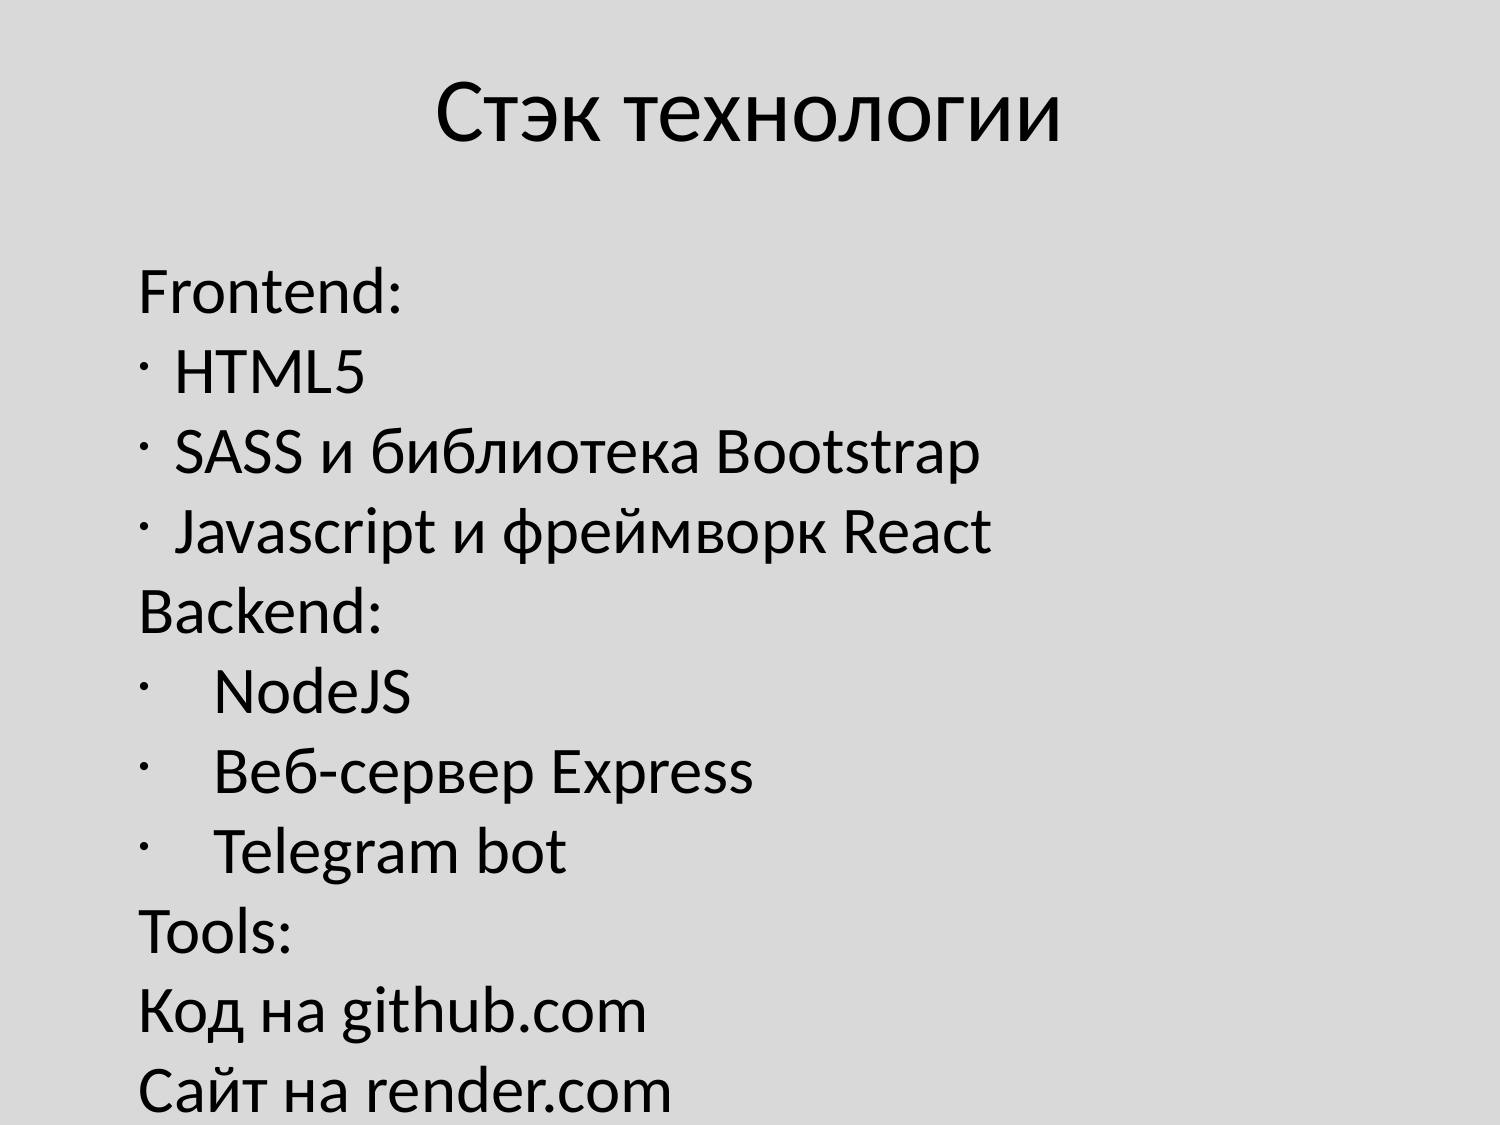

# Стэк технологии
Frontend:
HTML5
SASS и библиотека Bootstrap
Javascript и фреймворк Reaсt
Backend:
NodeJS
Веб-сервер Express
Telegram bot
Tools:
Код на github.com
Сайт на render.com